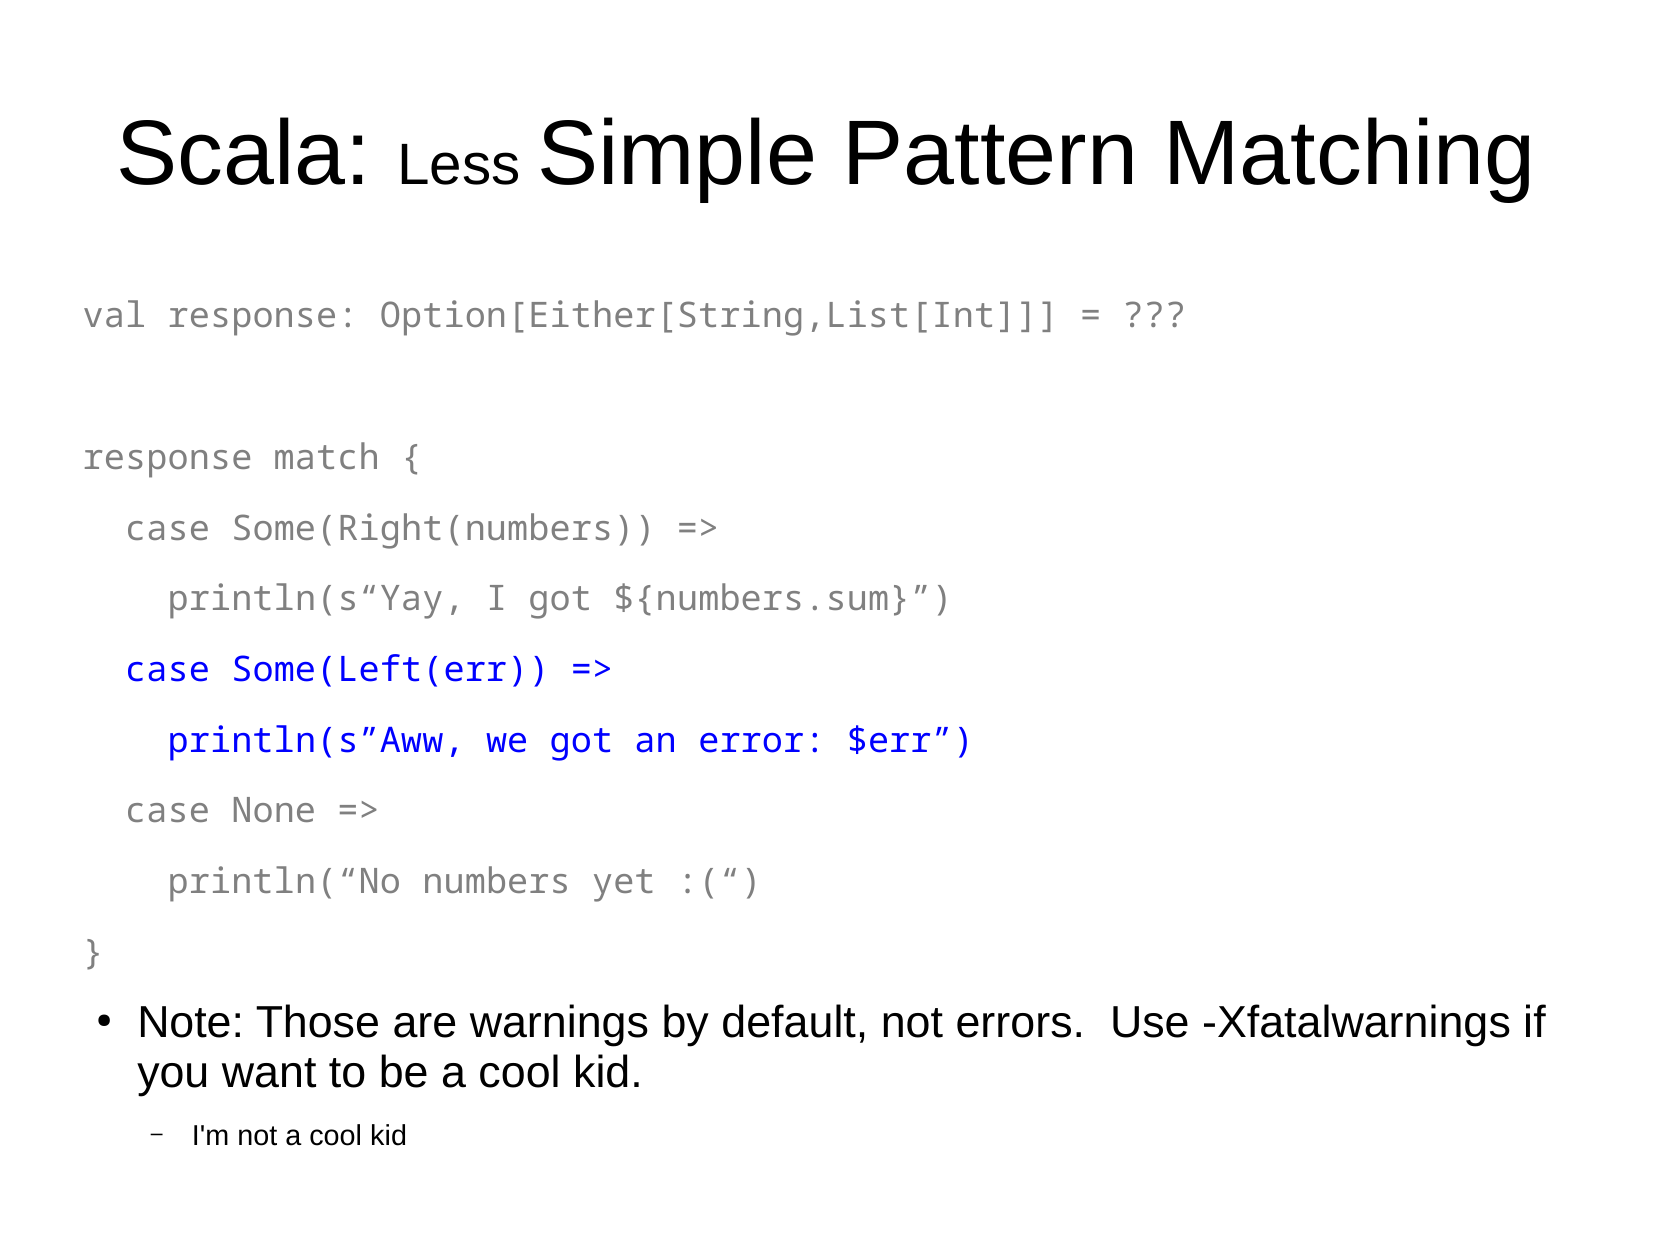

# Scala: Less Simple Pattern Matching
val response: Option[Either[String,List[Int]]] = ???
response match {
 case Some(Right(numbers)) =>
 println(s“Yay, I got ${numbers.sum}”)
 case Some(Left(err)) =>
 println(s”Aww, we got an error: $err”)
 case None =>
 println(“No numbers yet :(“)
}
Note: Those are warnings by default, not errors. Use -Xfatalwarnings if you want to be a cool kid.
I'm not a cool kid